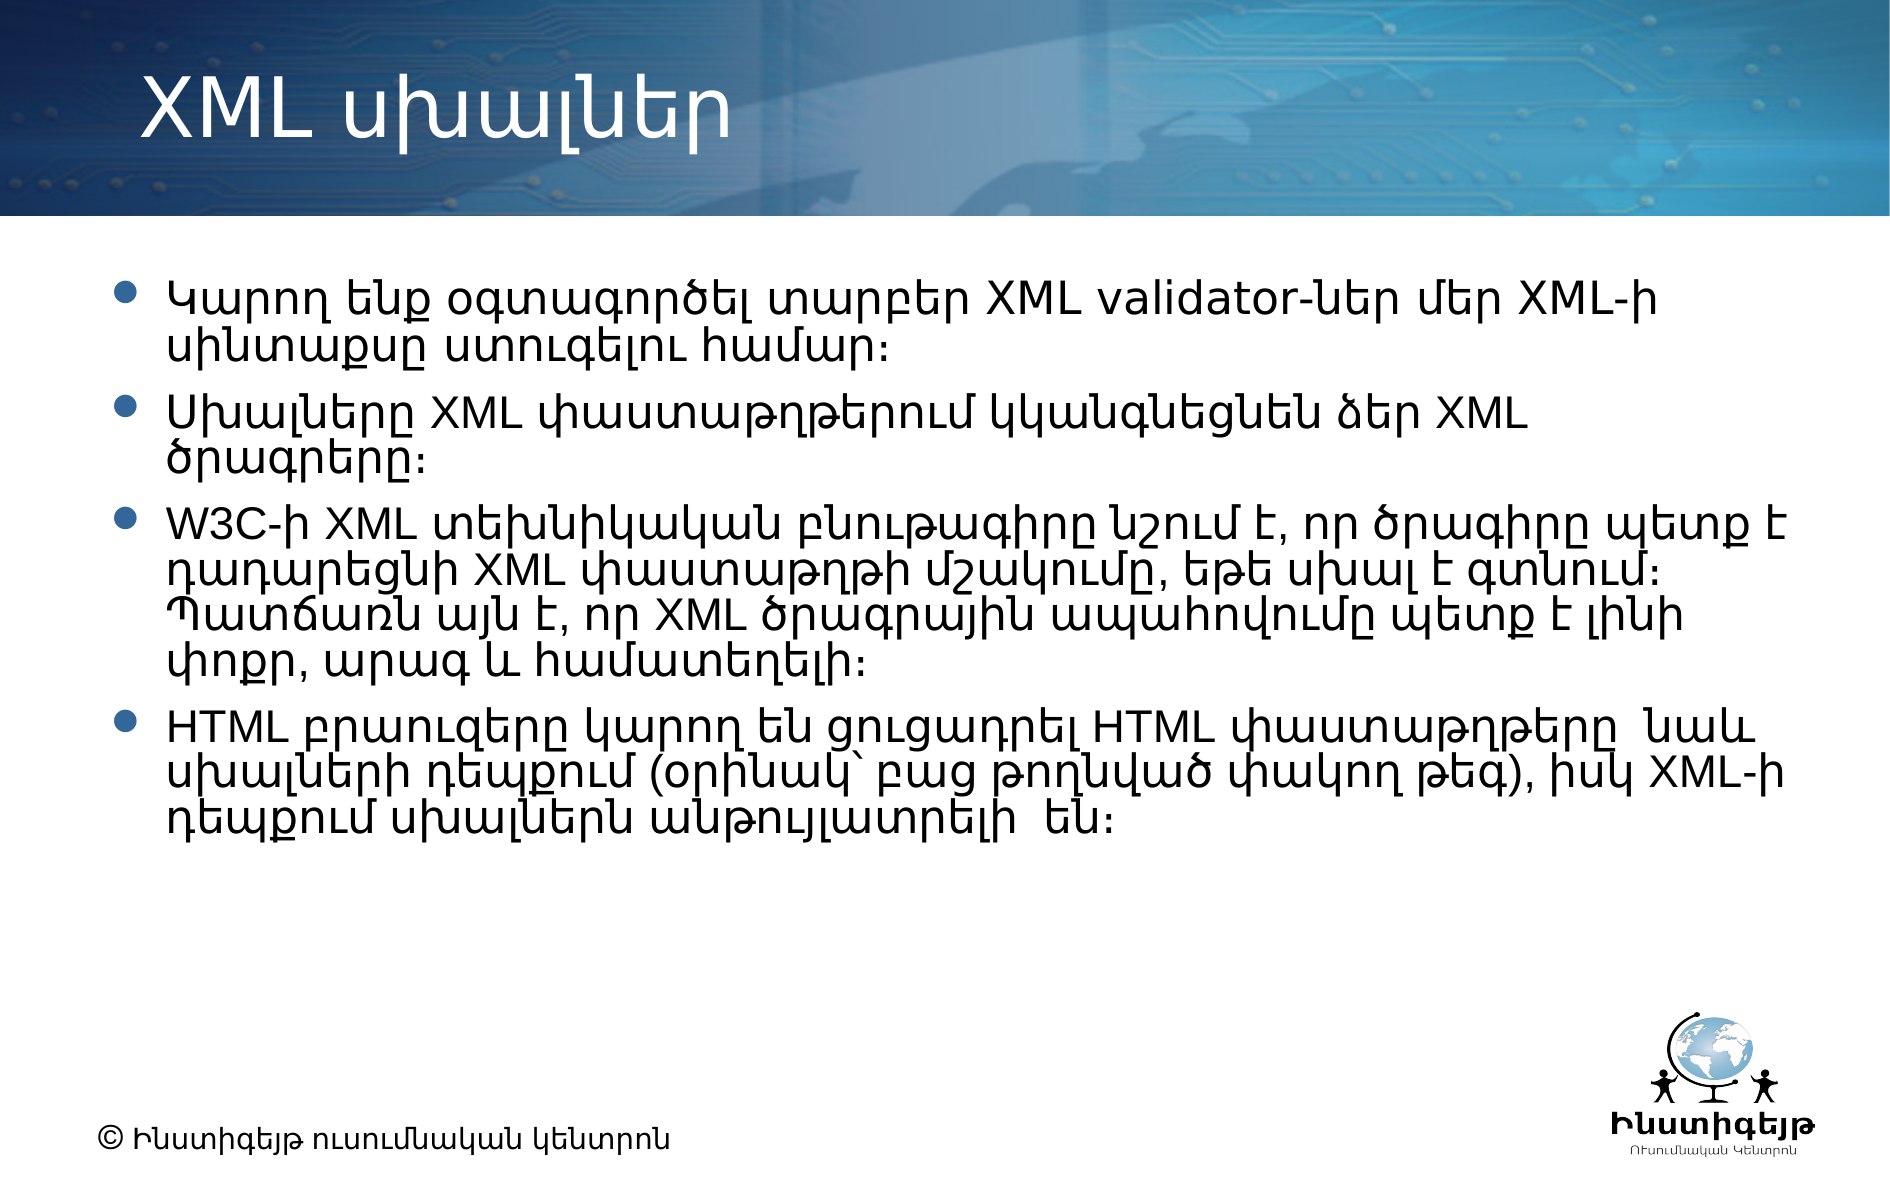

XML սխալներ
# Կարող ենք օգտագործել տարբեր XML validator-ներ մեր XML-ի սինտաքսը ստուգելու համար։
Սխալները XML փաստաթղթերում կկանգնեցնեն ձեր XML ծրագրերը։
W3C-ի XML տեխնիկական բնութագիրը նշում է, որ ծրագիրը պետք է դադարեցնի XML փաստաթղթի մշակումը, եթե սխալ է գտնում։ Պատճառն այն է, որ XML ծրագրային ապահովումը պետք է լինի փոքր, արագ և համատեղելի։
HTML բրաուզերը կարող են ցուցադրել HTML փաստաթղթերը նաև սխալների դեպքում (օրինակ՝ բաց թողնված փակող թեգ), իսկ XML-ի դեպքում սխալներն անթույլատրելի են։